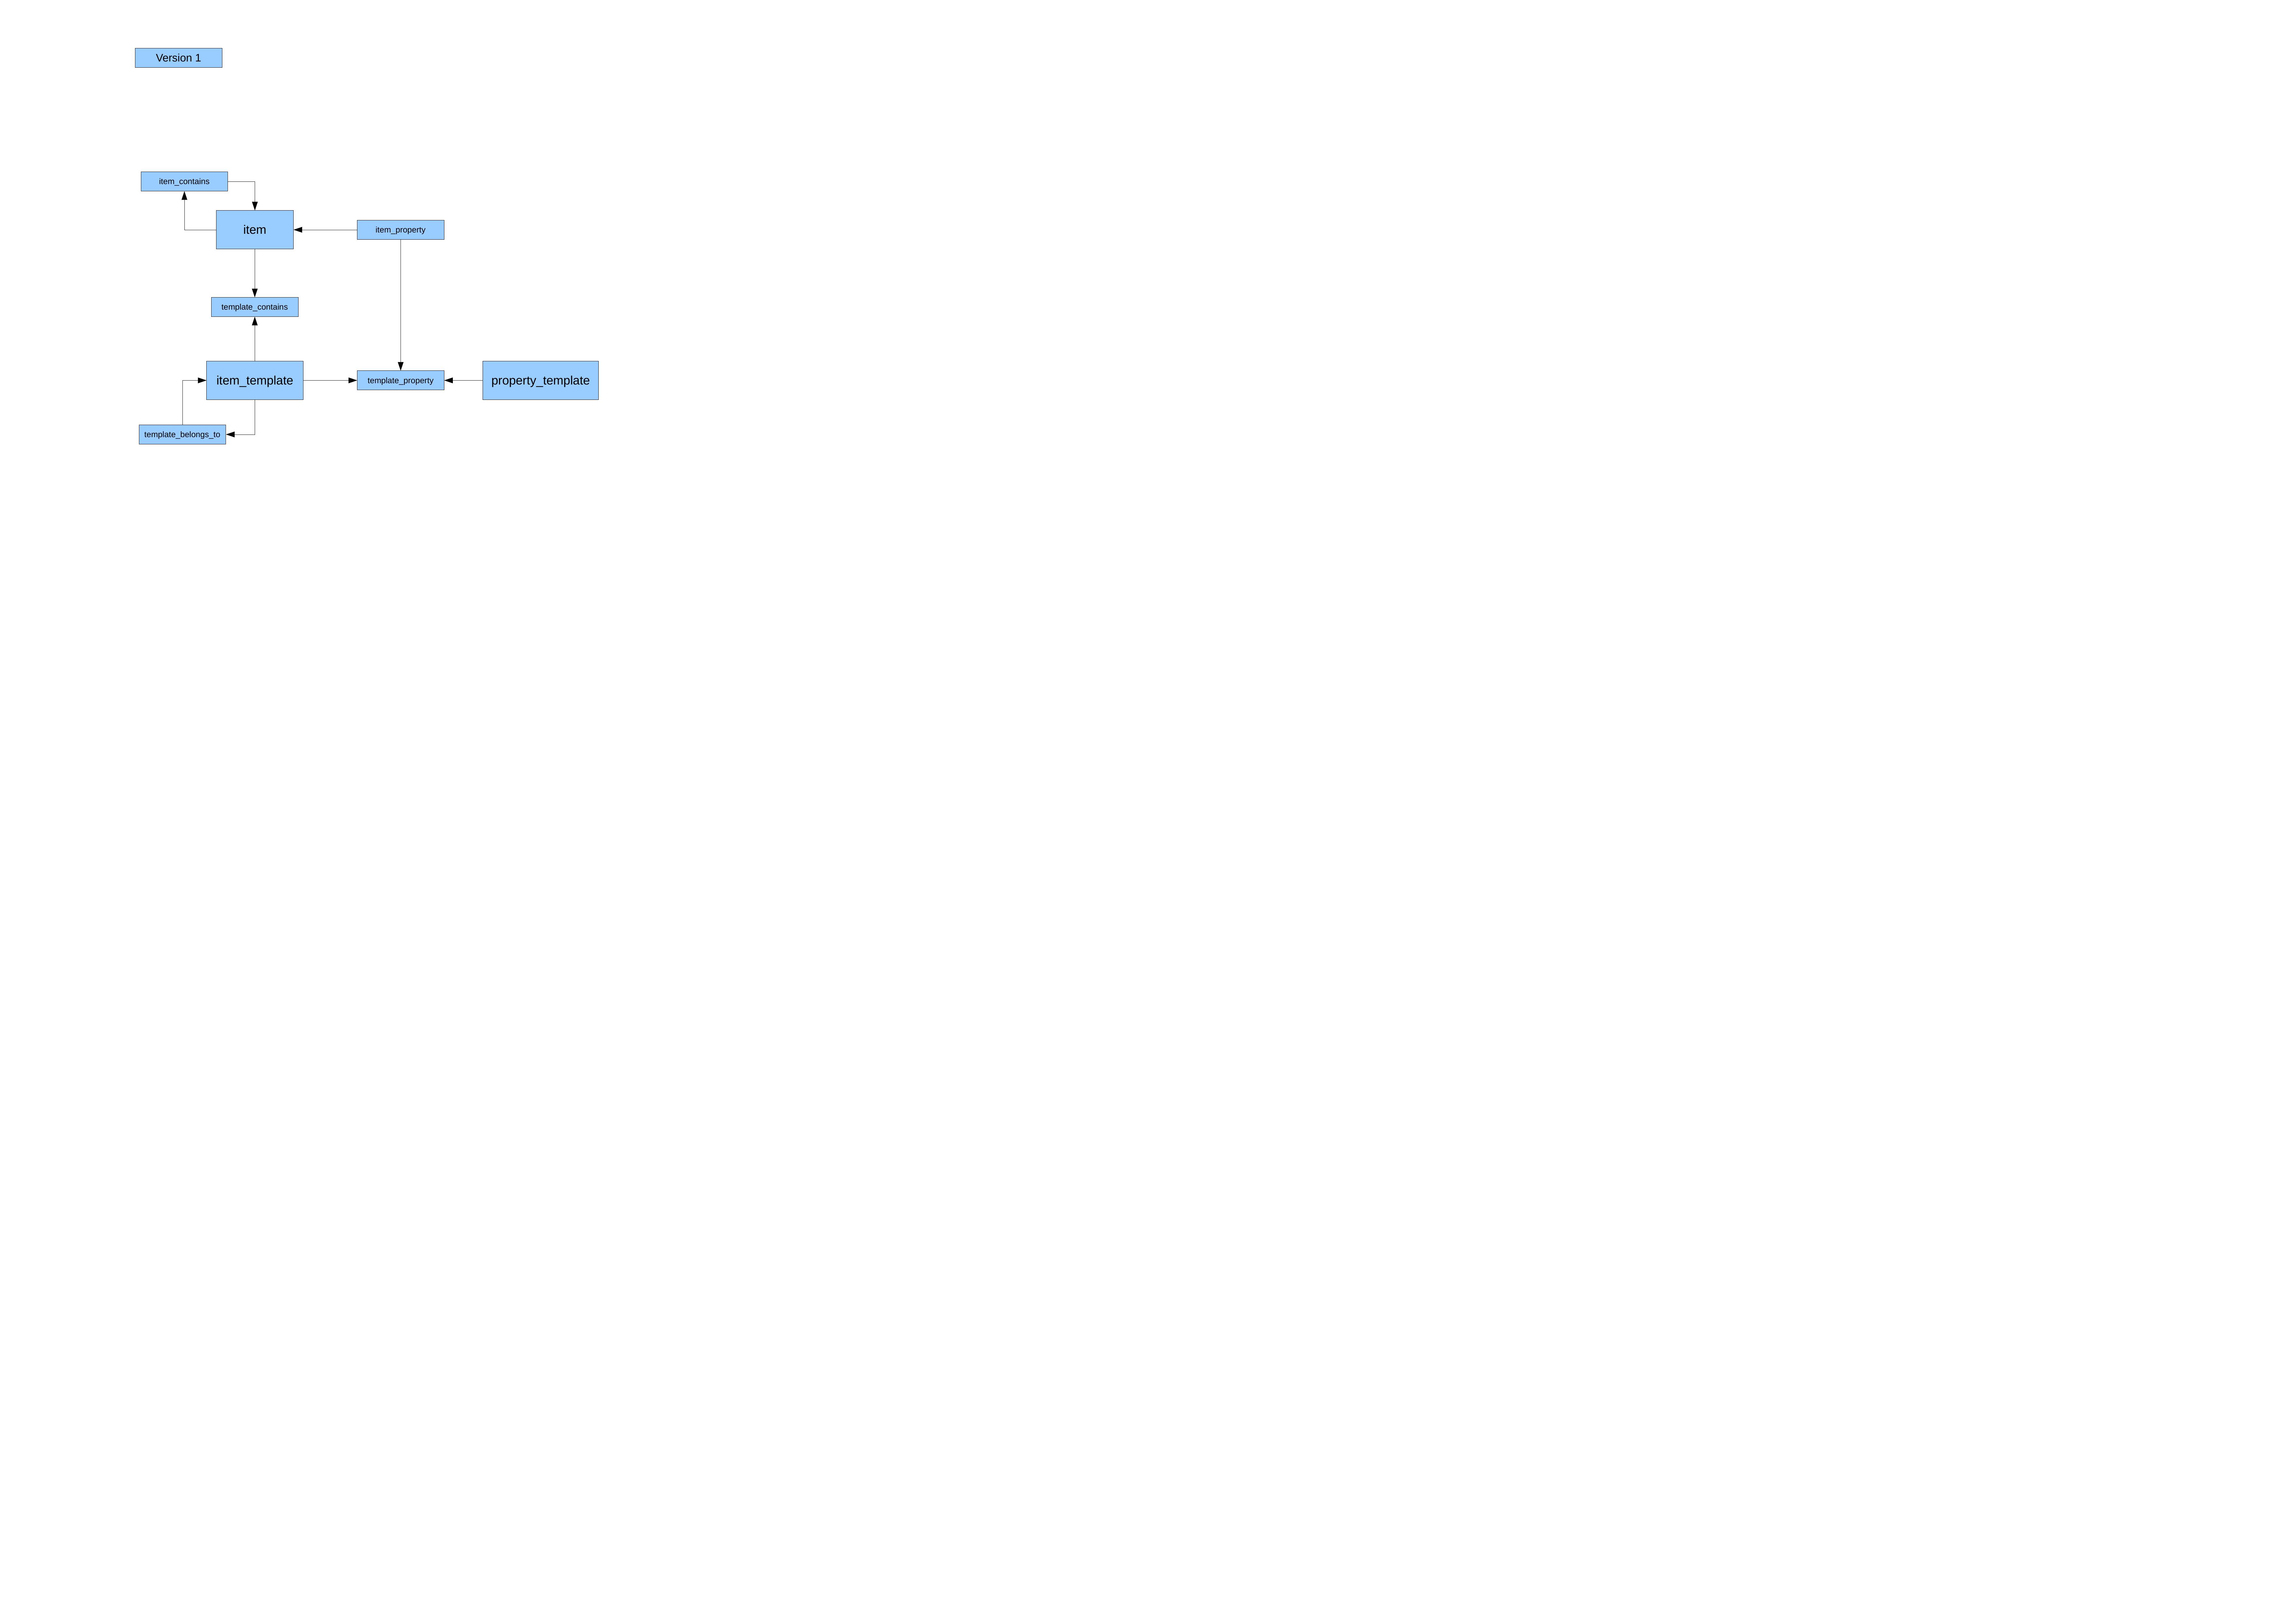

Version 1
item_contains
item
item_property
template_contains
item_template
property_template
template_property
template_belongs_to